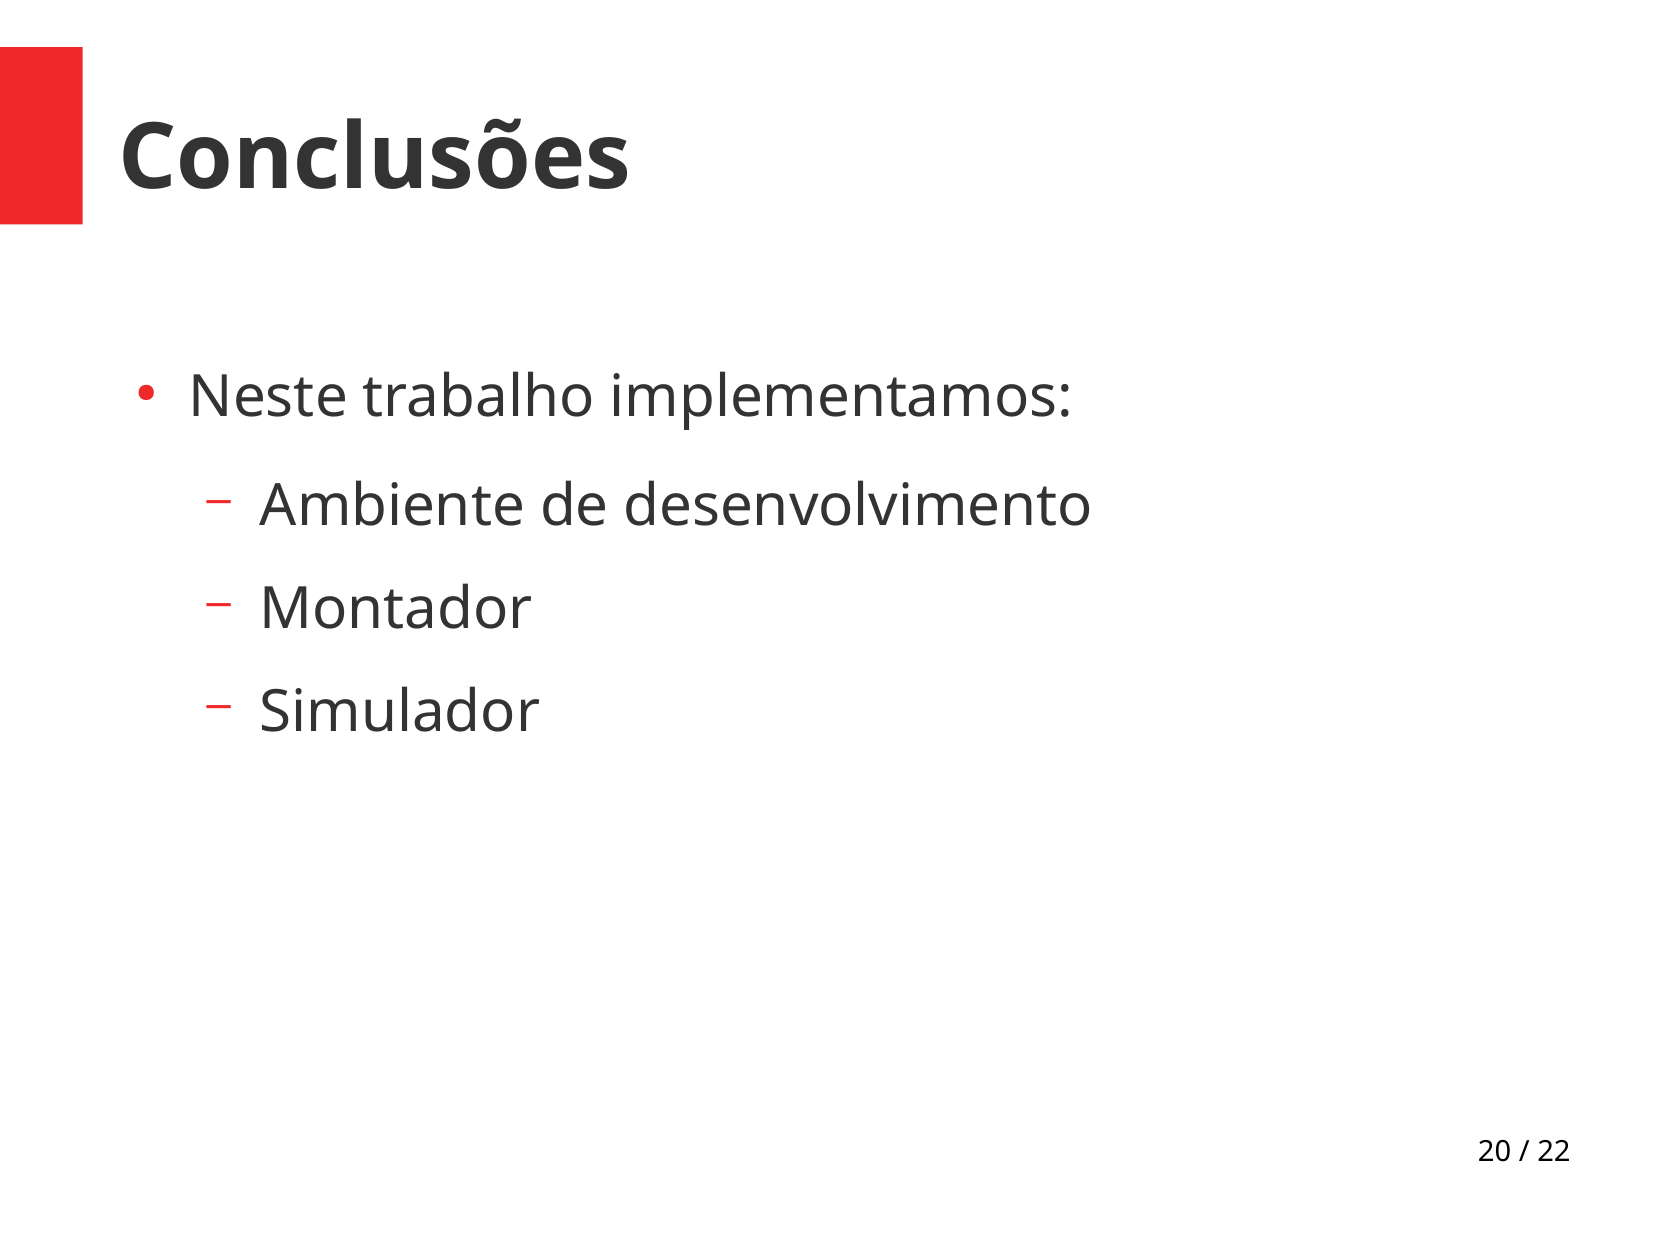

# Conclusões
Neste trabalho implementamos:
Ambiente de desenvolvimento
Montador
Simulador
20